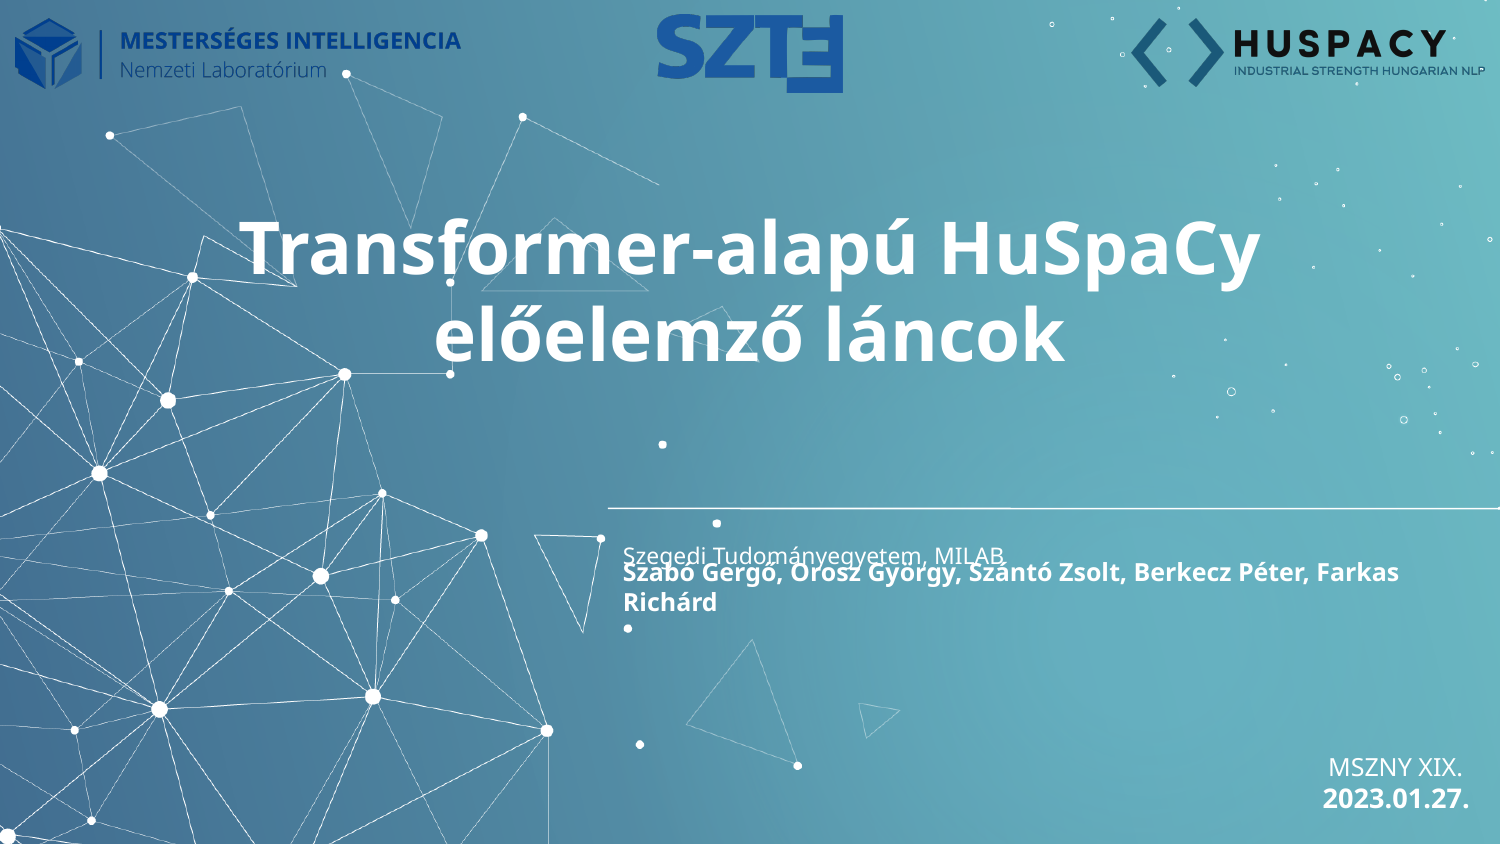

Transformer-alapú HuSpaCy előelemző láncok
# Szegedi Tudományegyetem, MILAB
Szabó Gergő, Orosz György, Szántó Zsolt, Berkecz Péter, Farkas Richárd
MSZNY XIX.
2023.01.27.